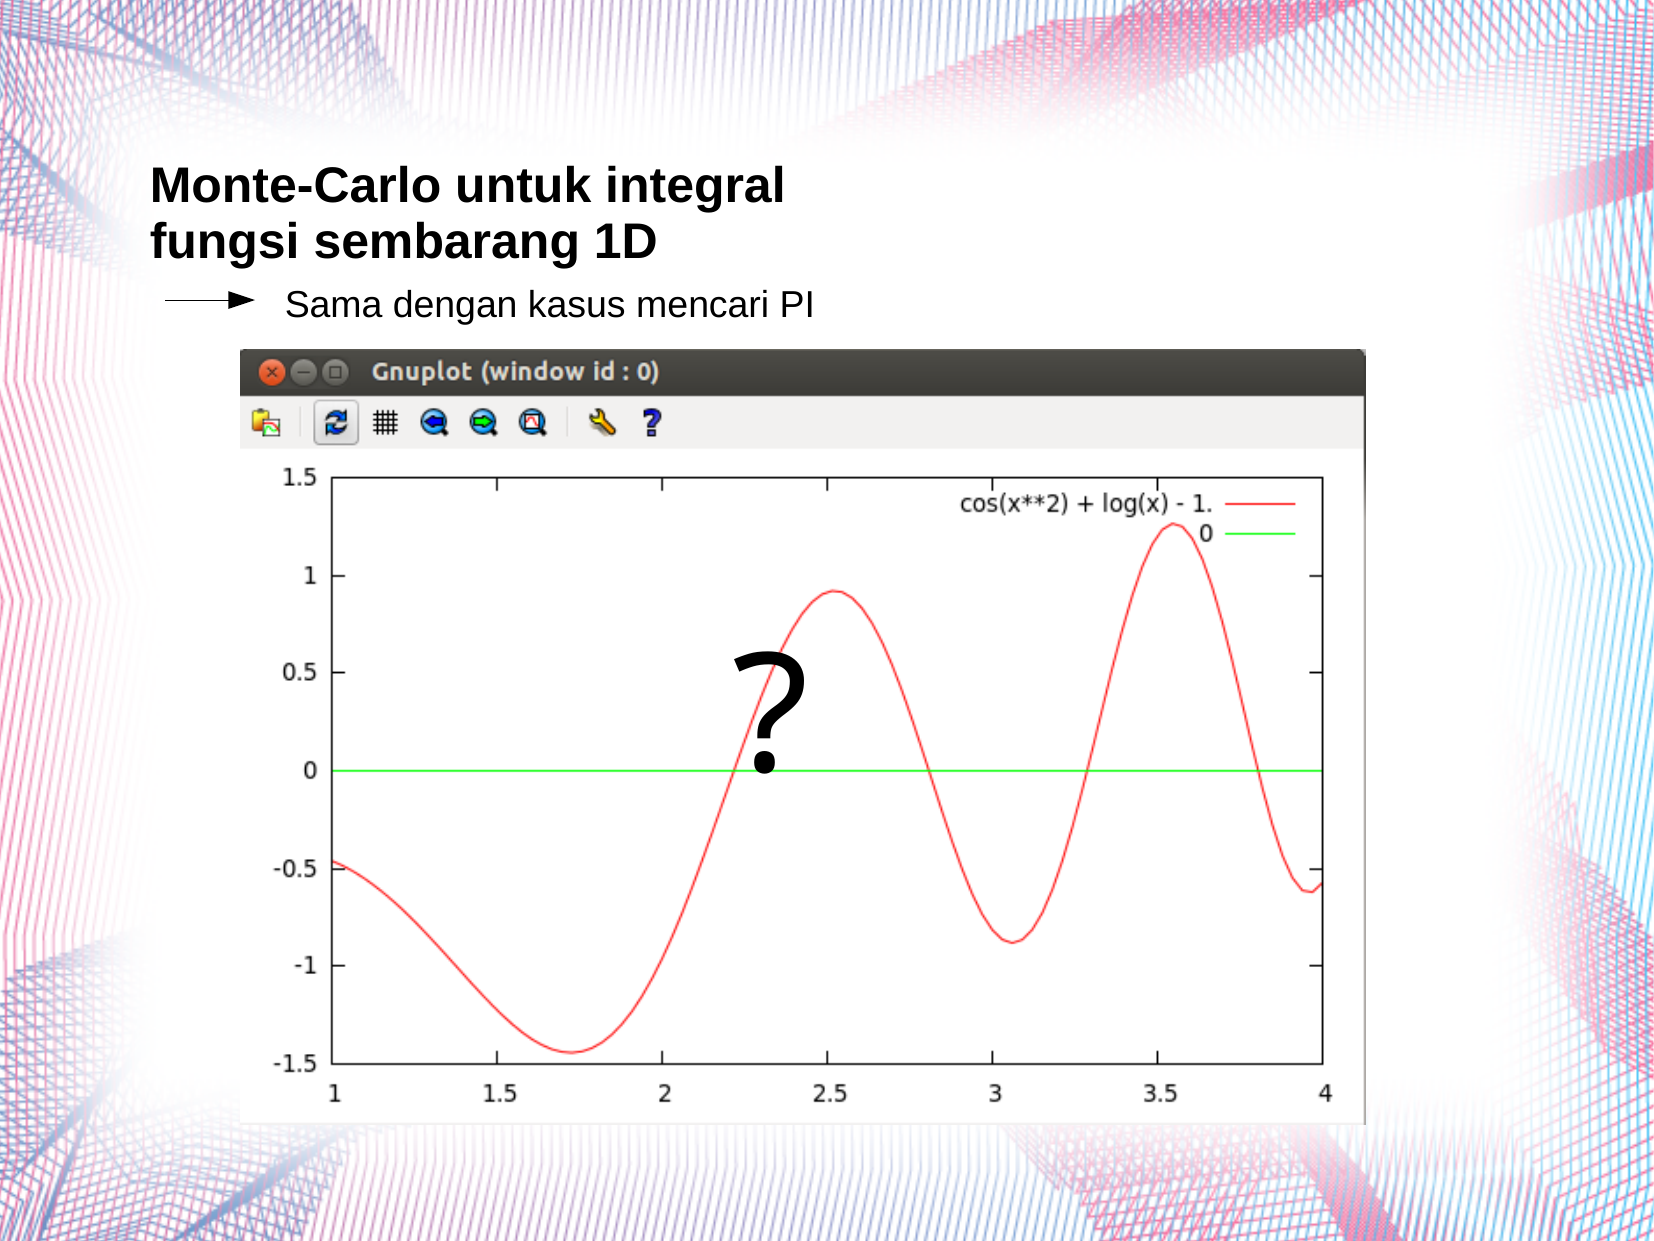

Monte-Carlo untuk integral fungsi sembarang 1D
Sama dengan kasus mencari PI
?